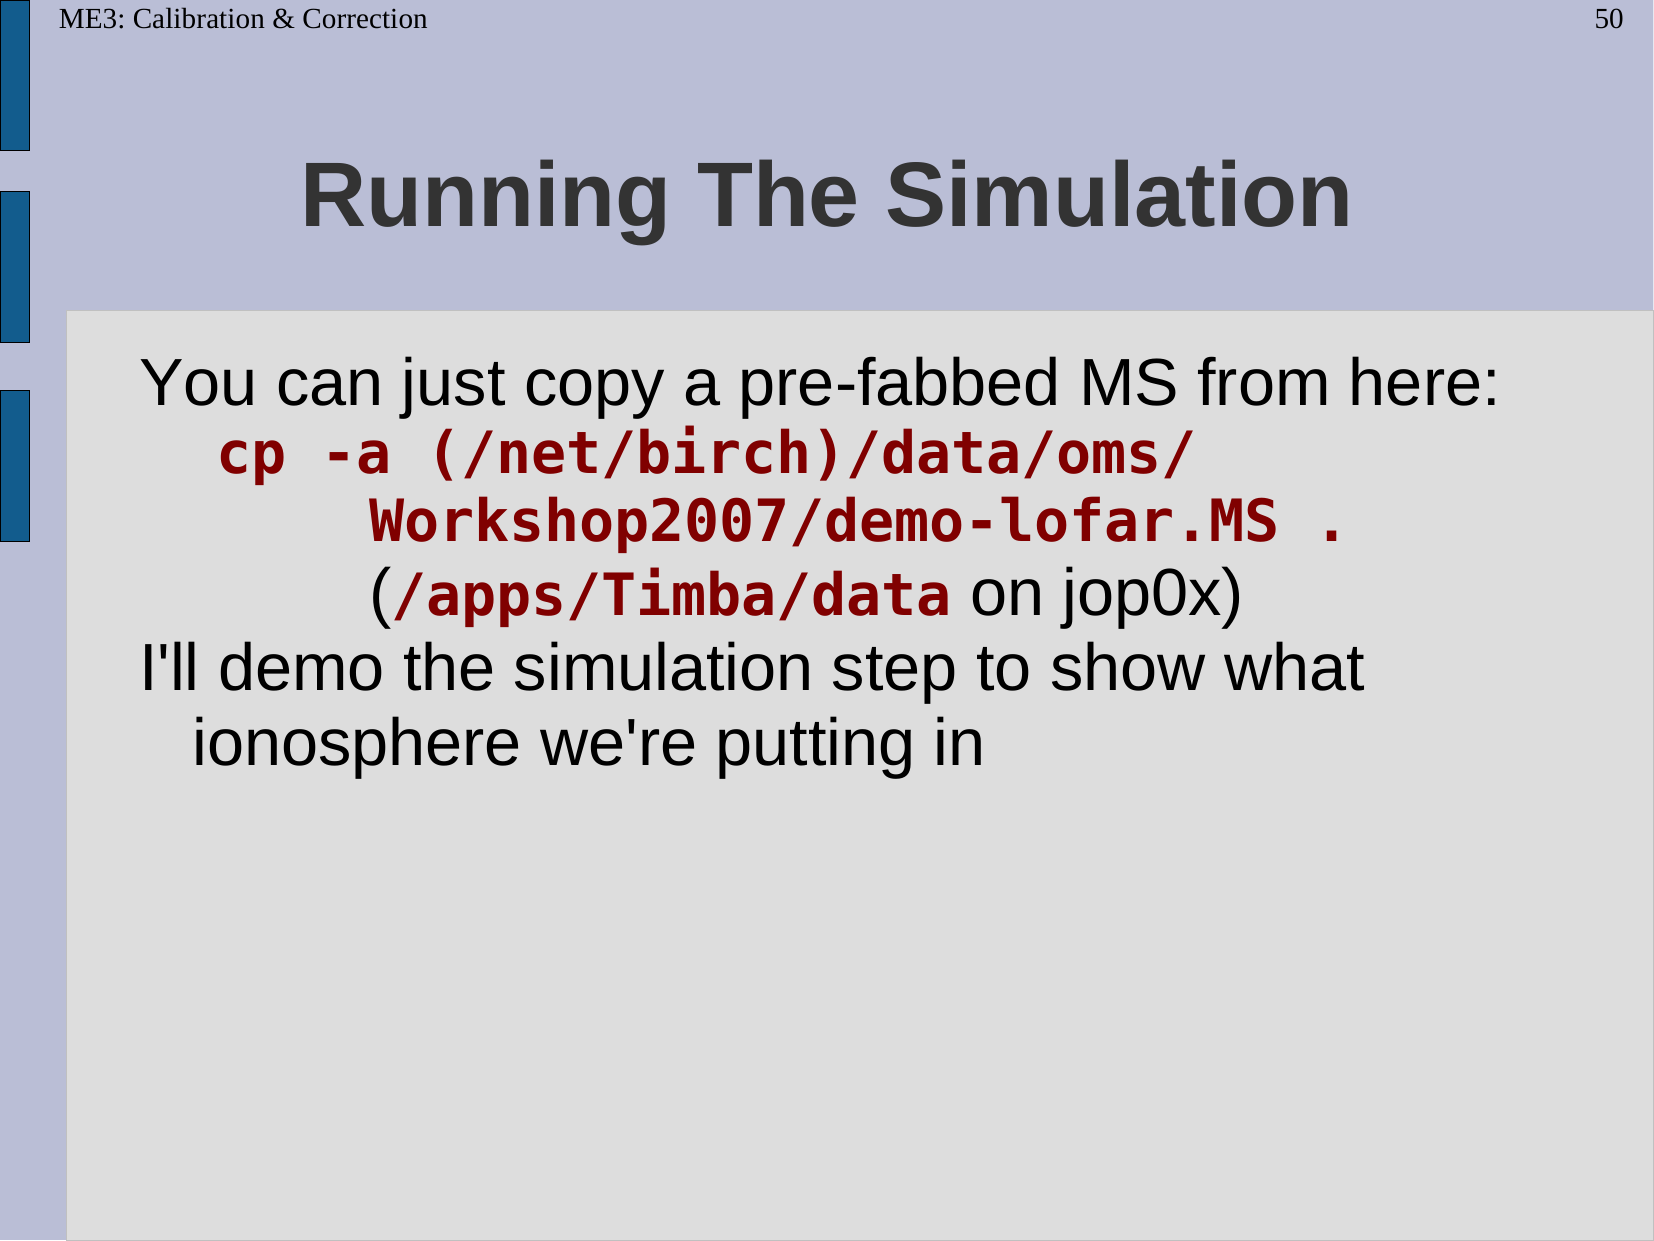

ME3: Calibration & Correction
50
# Running The Simulation
You can just copy a pre-fabbed MS from here:
cp -a (/net/birch)/data/oms/
Workshop2007/demo-lofar.MS .
(/apps/Timba/data on jop0x)
I'll demo the simulation step to show what ionosphere we're putting in